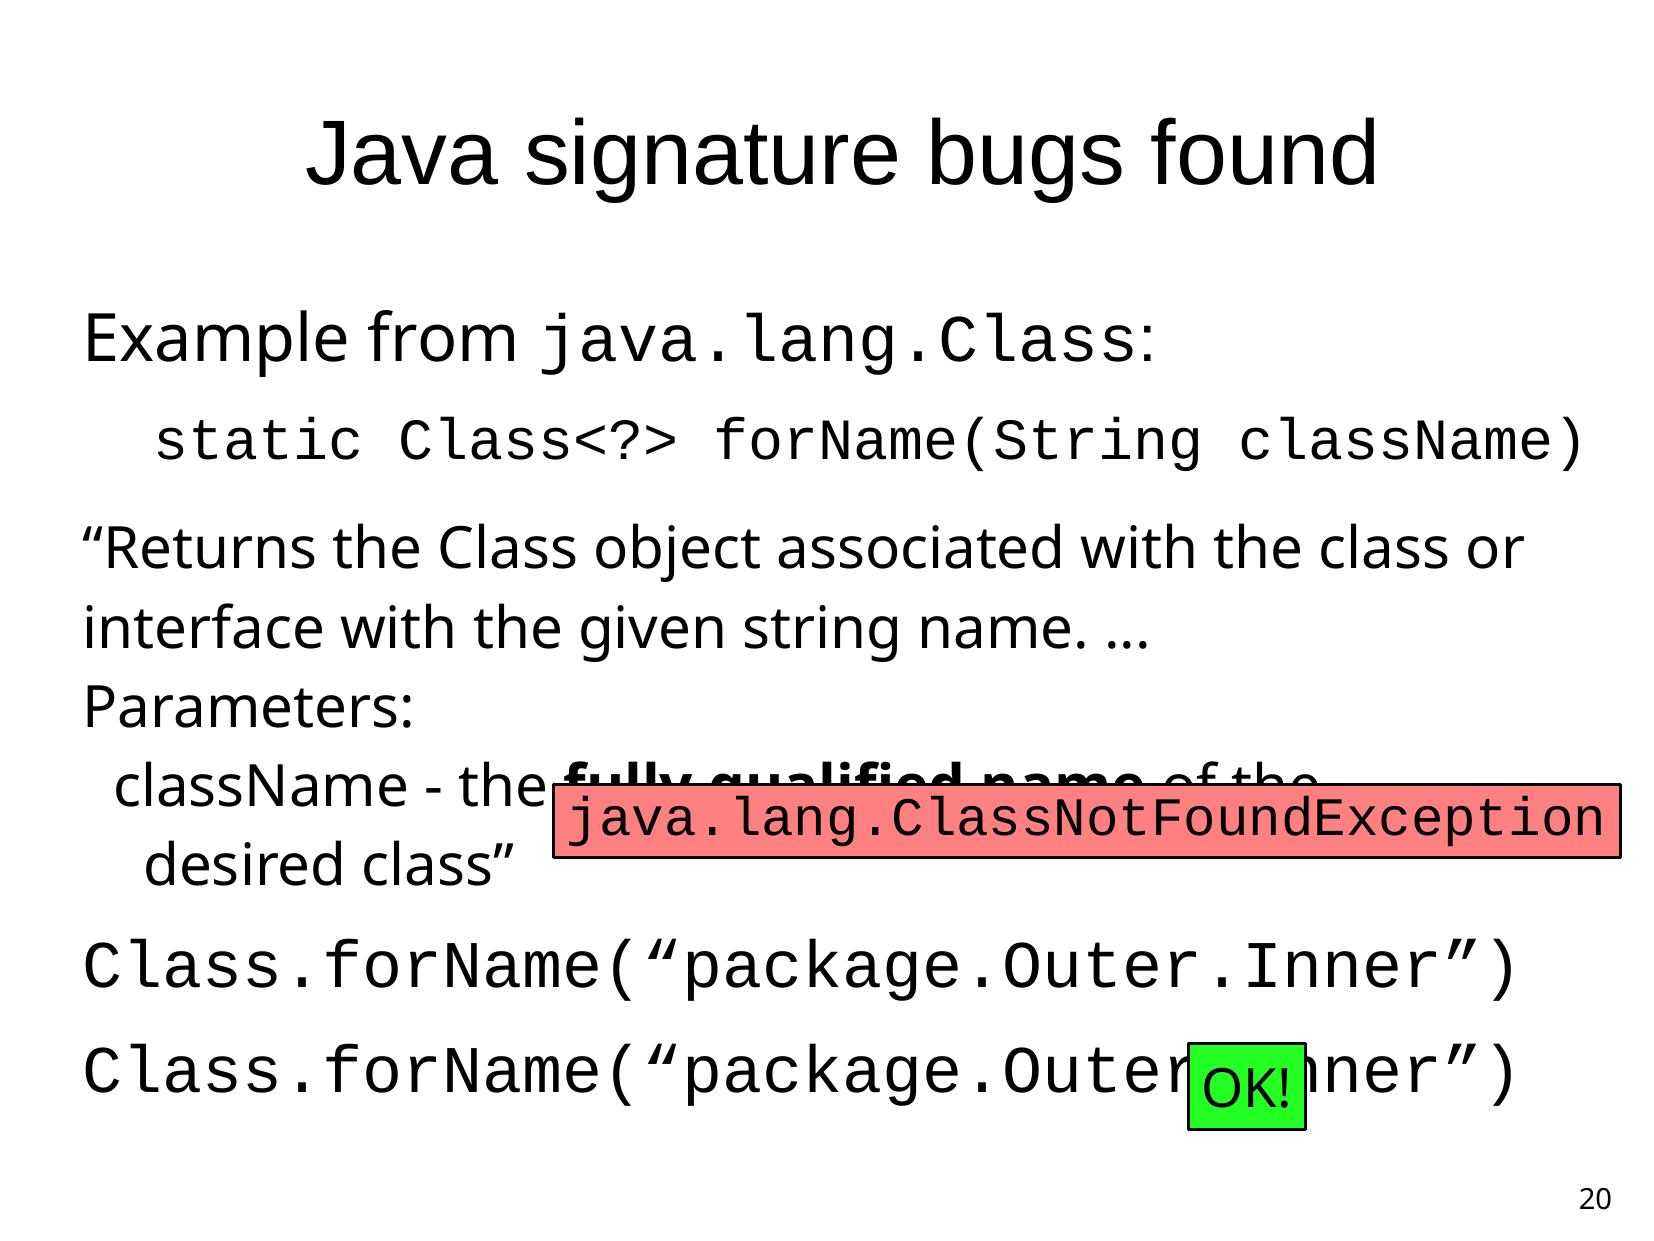

Java signature bugs found
# Example from java.lang.Class:
static Class<?> forName(String className)
“Returns the Class object associated with the class or interface with the given string name. ...
Parameters:
 className - the fully qualified name of the
 desired class”
Class.forName(“package.Outer.Inner”)
Class.forName(“package.Outer$Inner”)
java.lang.ClassNotFoundException
OK!
20